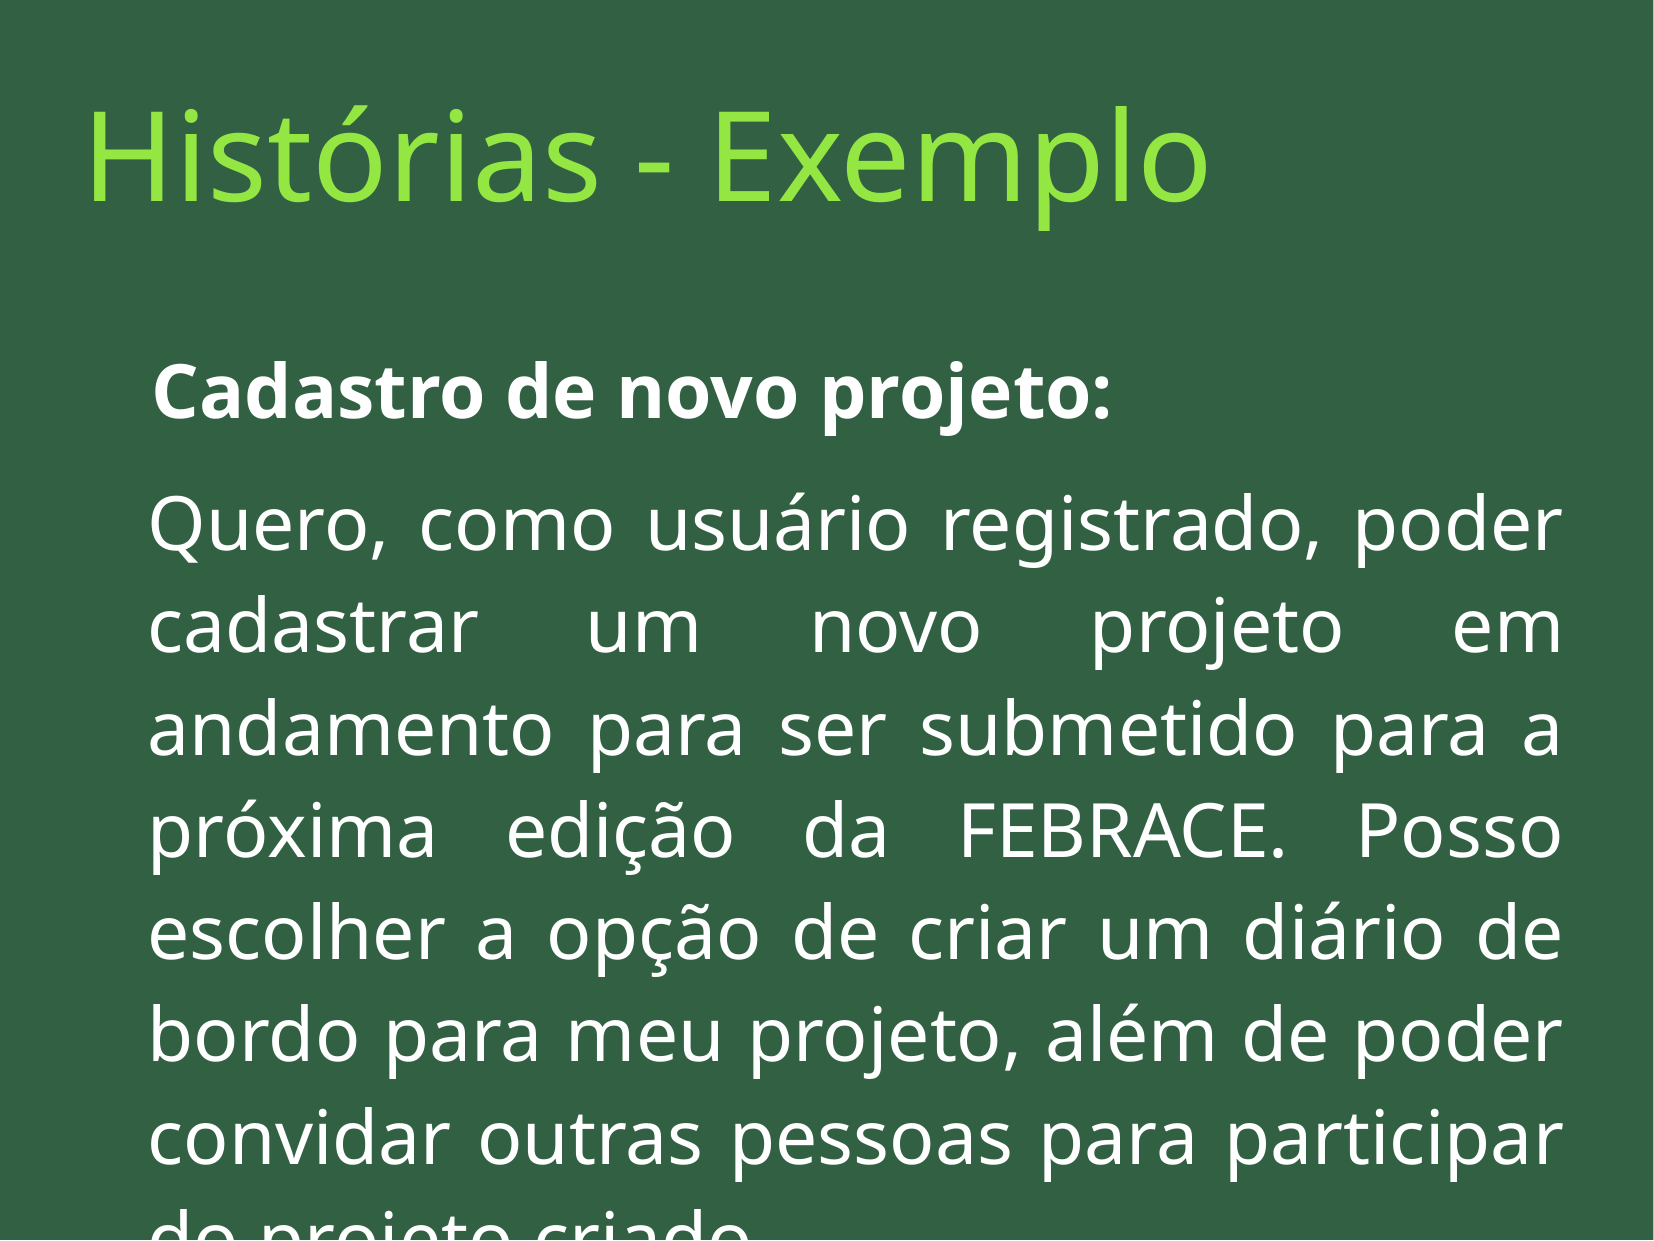

# Histórias - Exemplo
Cadastro de novo projeto:
Quero, como usuário registrado, poder cadastrar um novo projeto em andamento para ser submetido para a próxima edição da FEBRACE. Posso escolher a opção de criar um diário de bordo para meu projeto, além de poder convidar outras pessoas para participar do projeto criado.